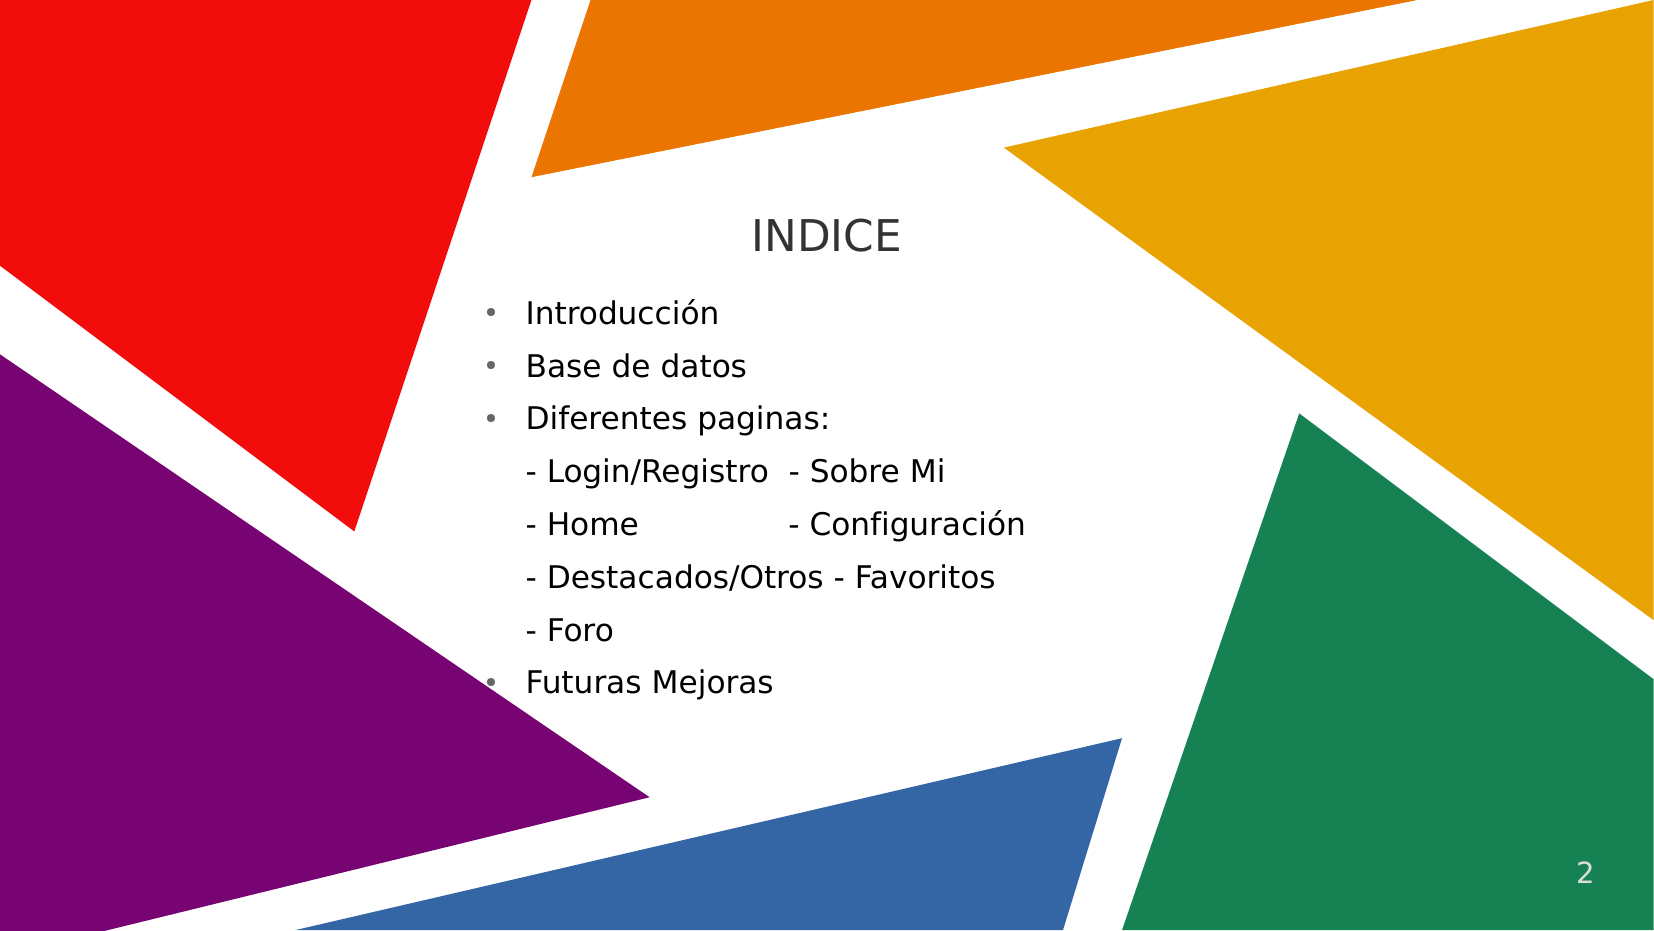

# INDICE
Introducción
Base de datos
Diferentes paginas:
- Login/Registro - Sobre Mi
- Home - Configuración
- Destacados/Otros - Favoritos
- Foro
Futuras Mejoras
2